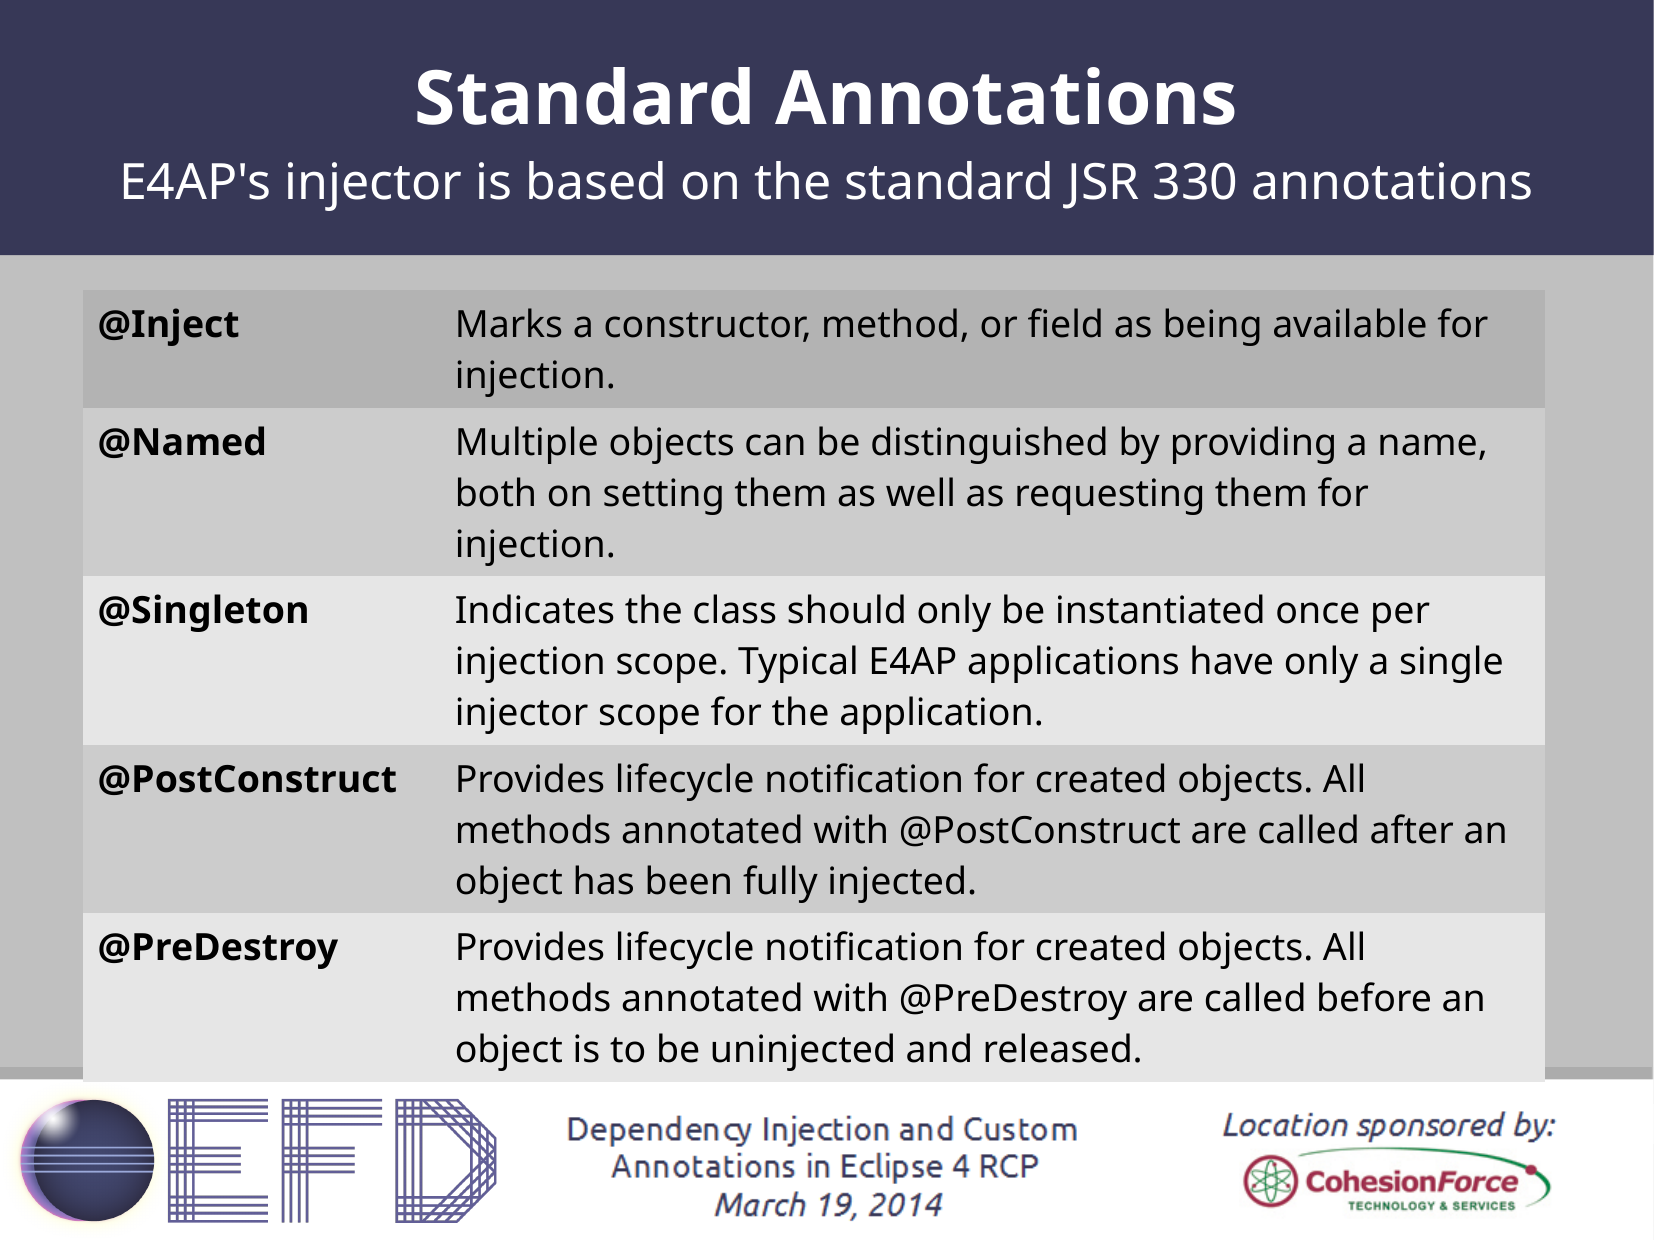

# Standard Annotations E4AP's injector is based on the standard JSR 330 annotations
| @Inject | Marks a constructor, method, or field as being available for injection. |
| --- | --- |
| @Named | Multiple objects can be distinguished by providing a name, both on setting them as well as requesting them for injection. |
| @Singleton | Indicates the class should only be instantiated once per injection scope. Typical E4AP applications have only a single injector scope for the application. |
| @PostConstruct | Provides lifecycle notification for created objects. All methods annotated with @PostConstruct are called after an object has been fully injected. |
| @PreDestroy | Provides lifecycle notification for created objects. All methods annotated with @PreDestroy are called before an object is to be uninjected and released. |